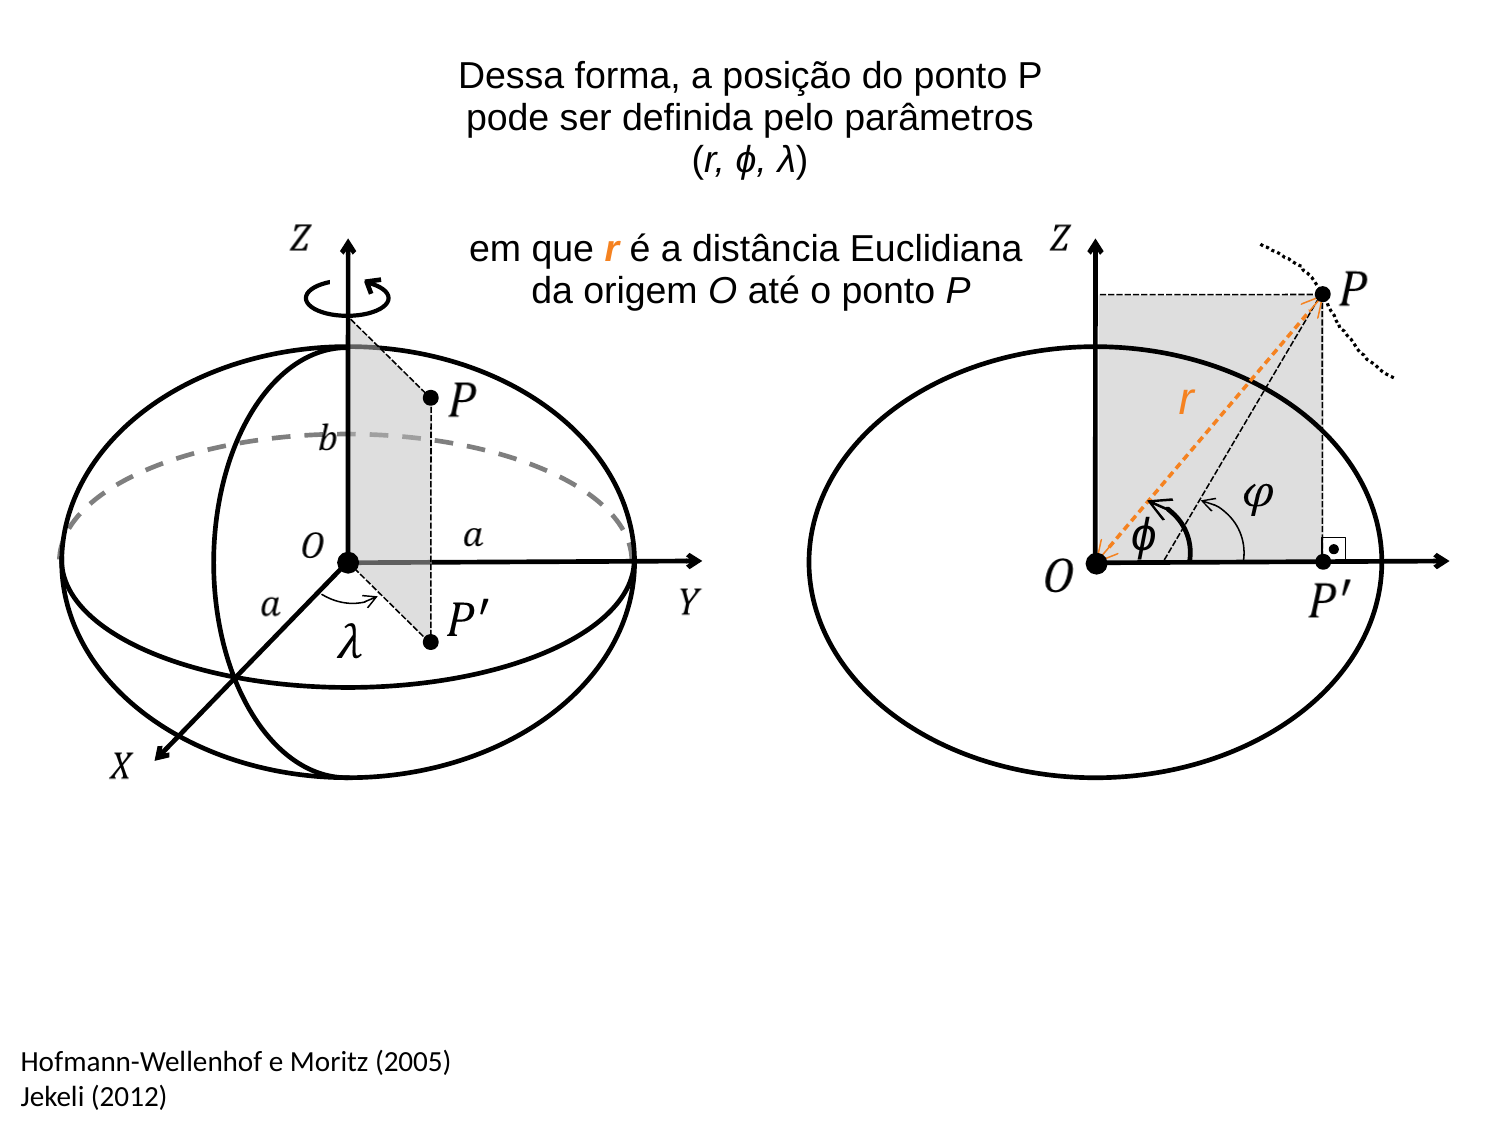

Dessa forma, a posição do ponto P pode ser definida pelo parâmetros
(r, ϕ, λ)
em que r é a distância Euclidiana
da origem O até o ponto P
r
ϕ
Hofmann-Wellenhof e Moritz (2005)
Jekeli (2012)